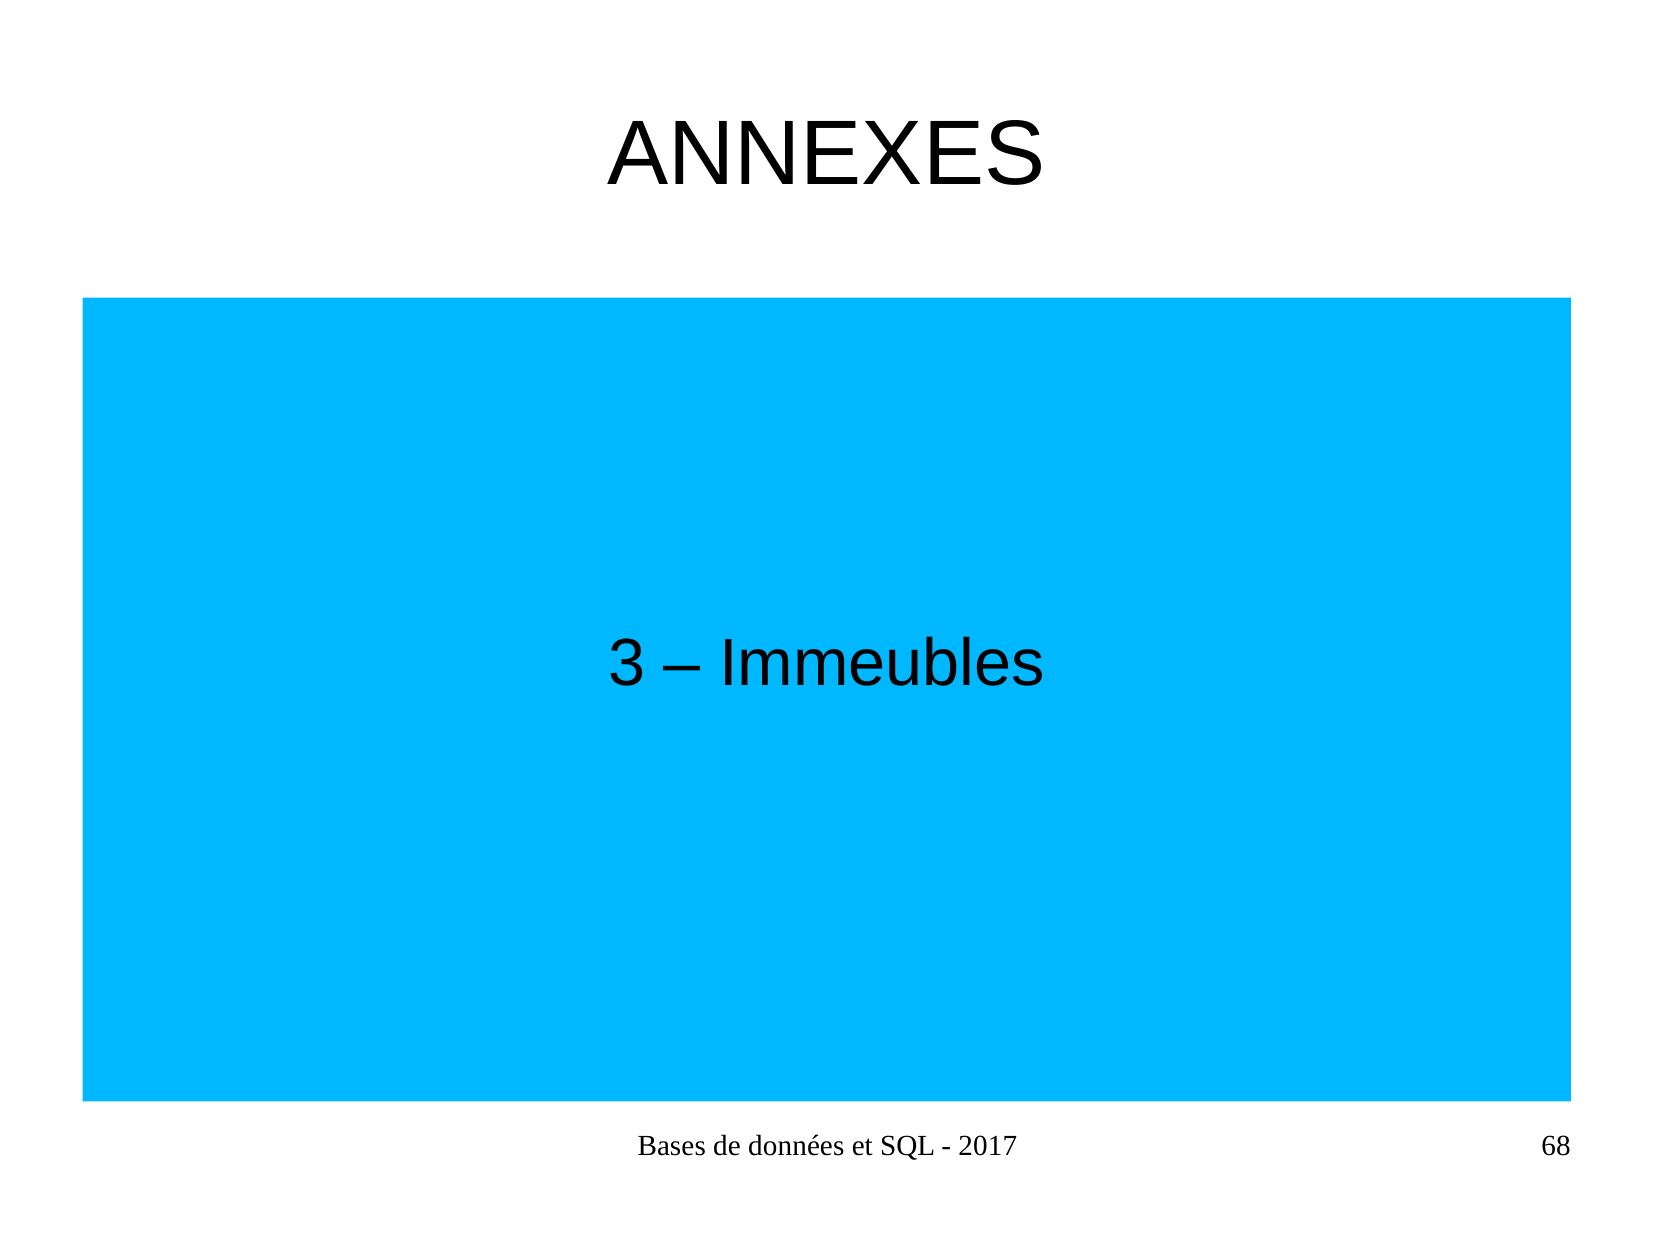

# ANNEXES
3 – Immeubles
Bases de données et SQL - 2017
68